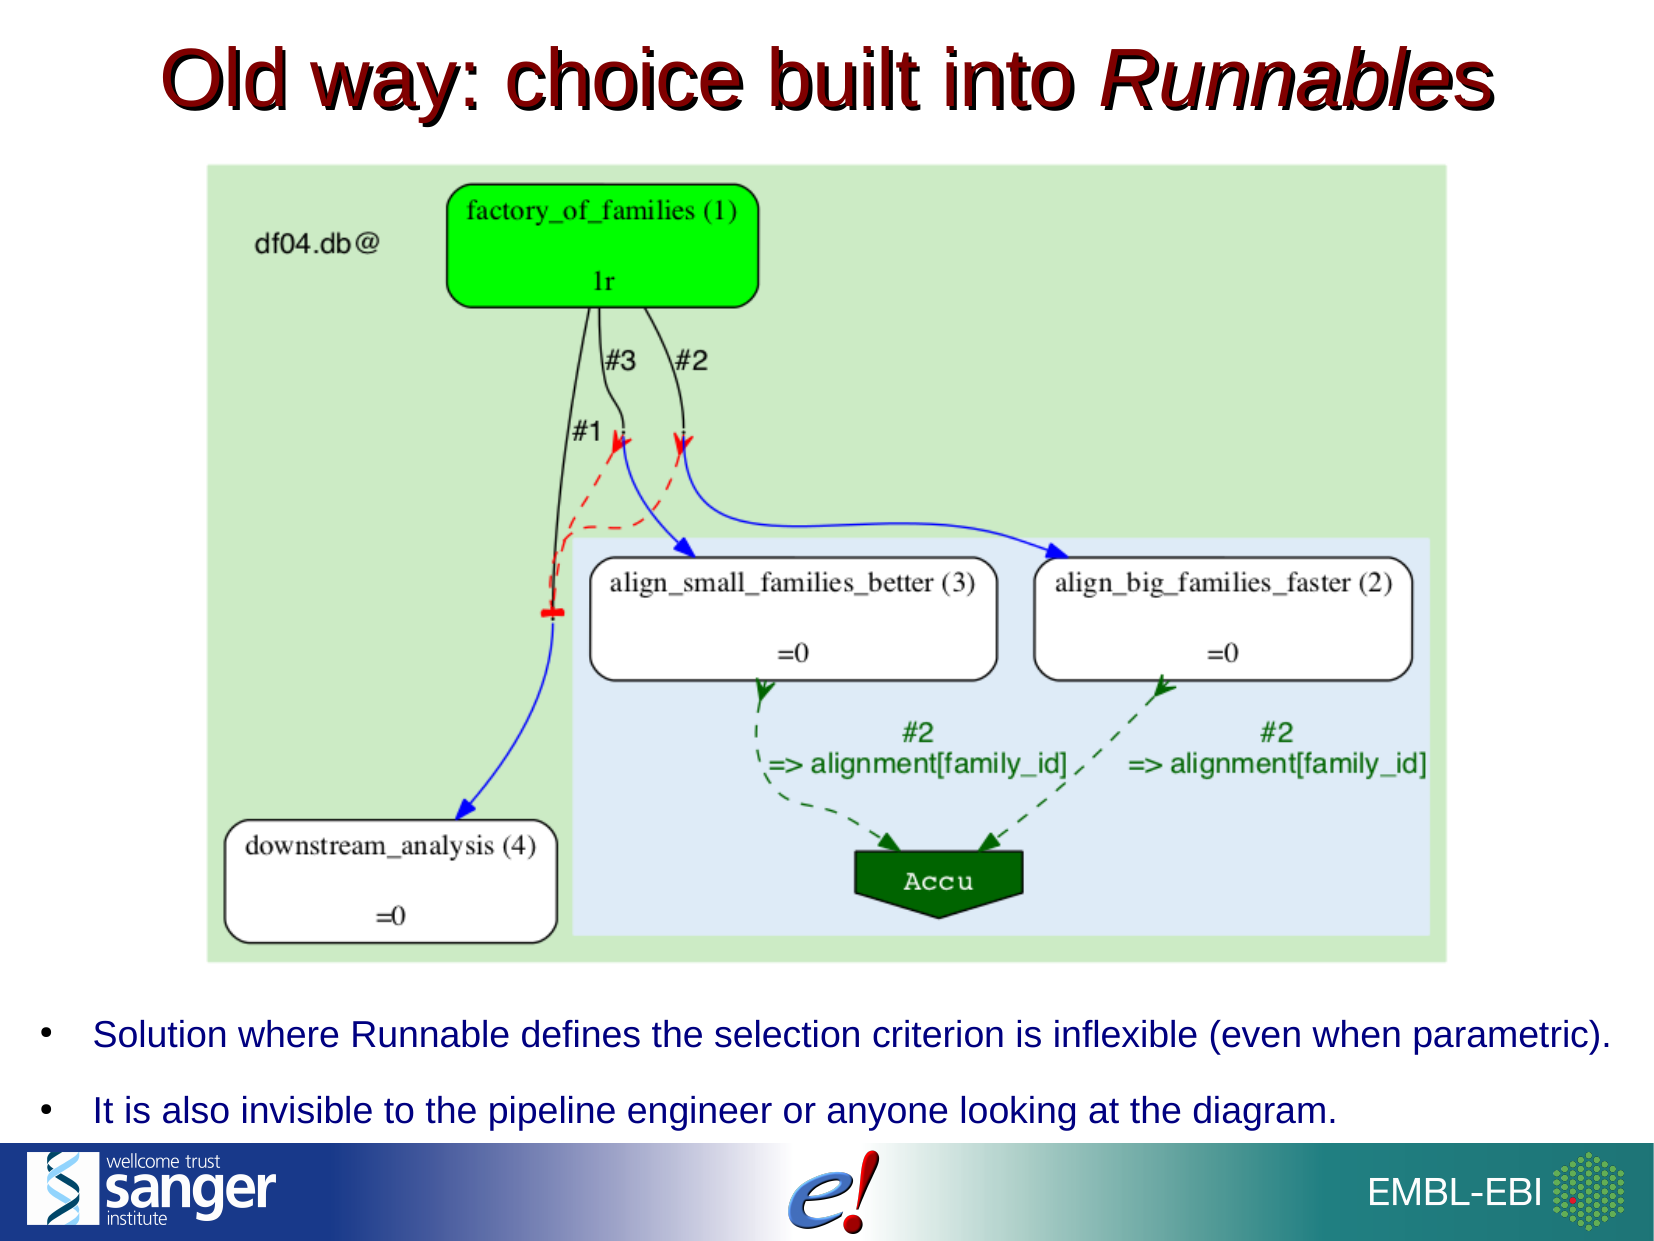

# Old way: choice built into Runnables
Solution where Runnable defines the selection criterion is inflexible (even when parametric).
It is also invisible to the pipeline engineer or anyone looking at the diagram.